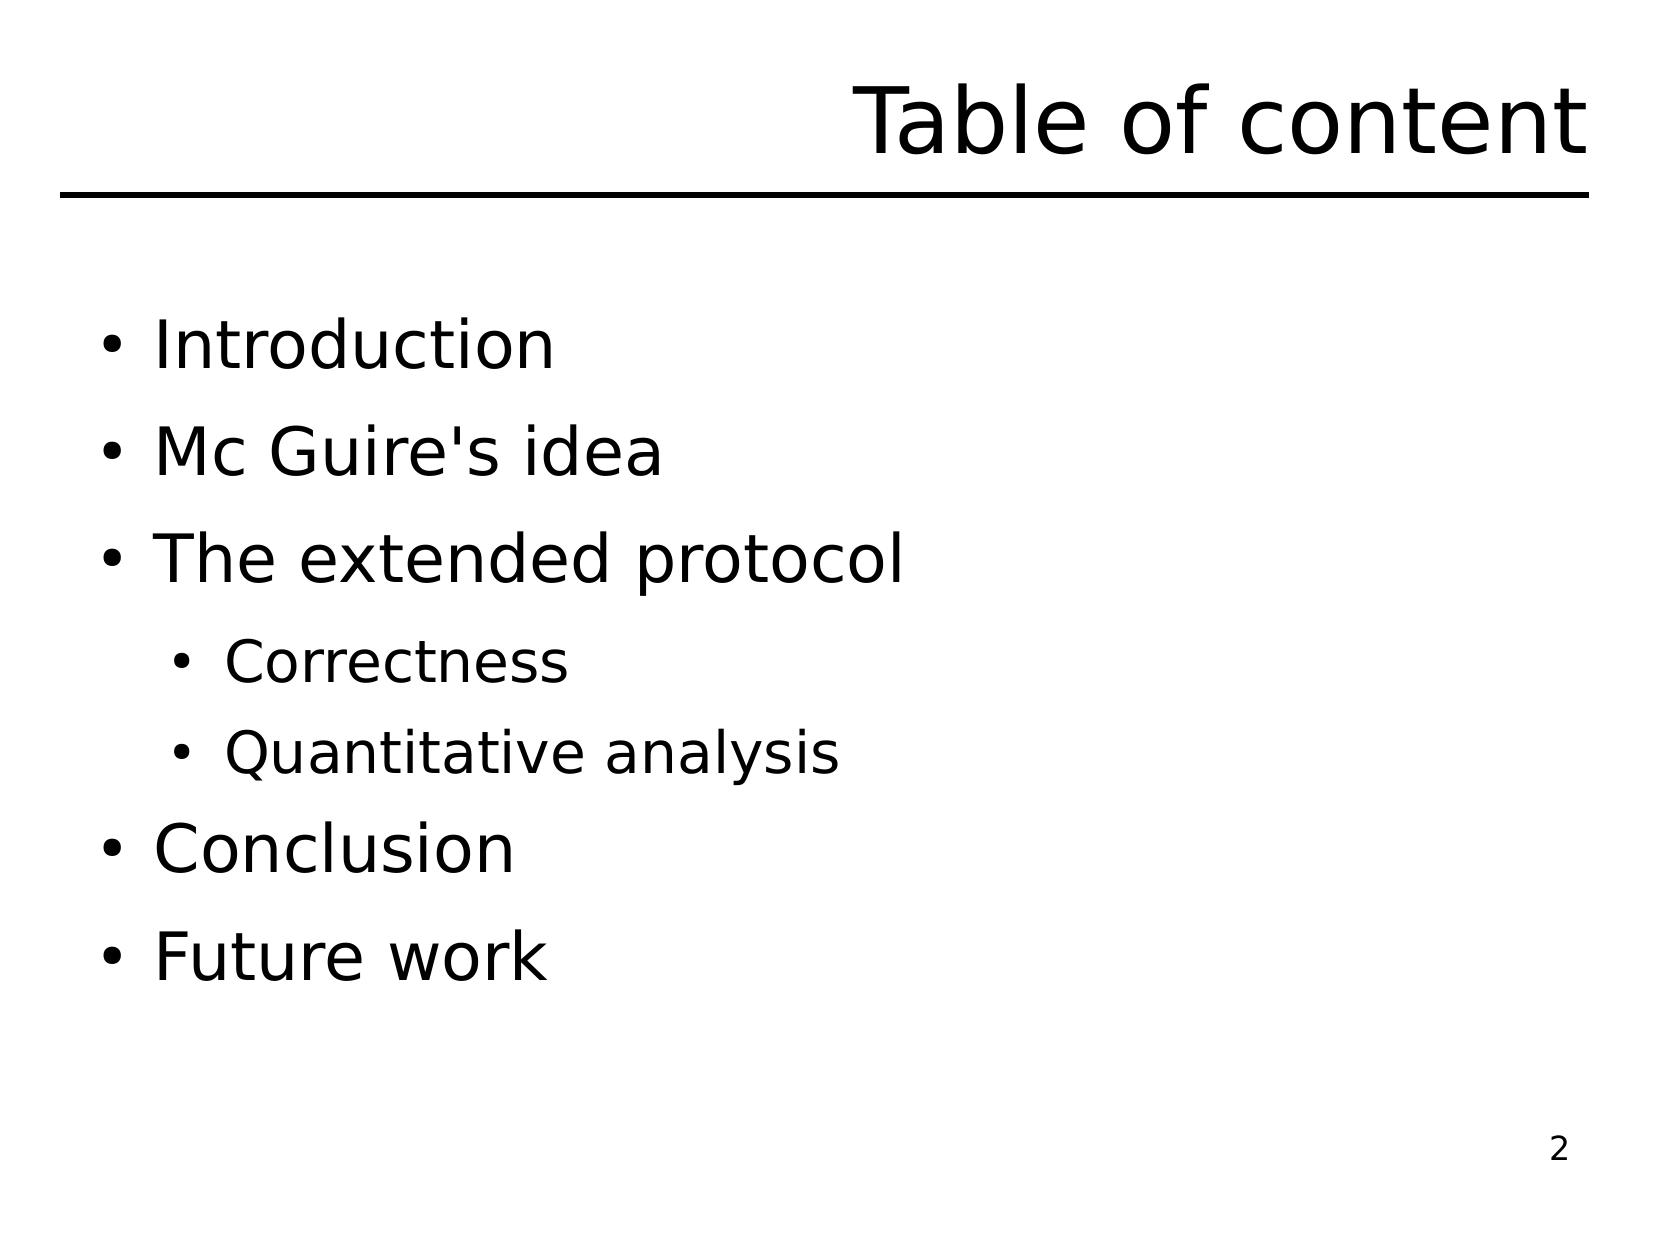

# Table of content
Introduction
Mc Guire's idea
The extended protocol
Correctness
Quantitative analysis
Conclusion
Future work
2